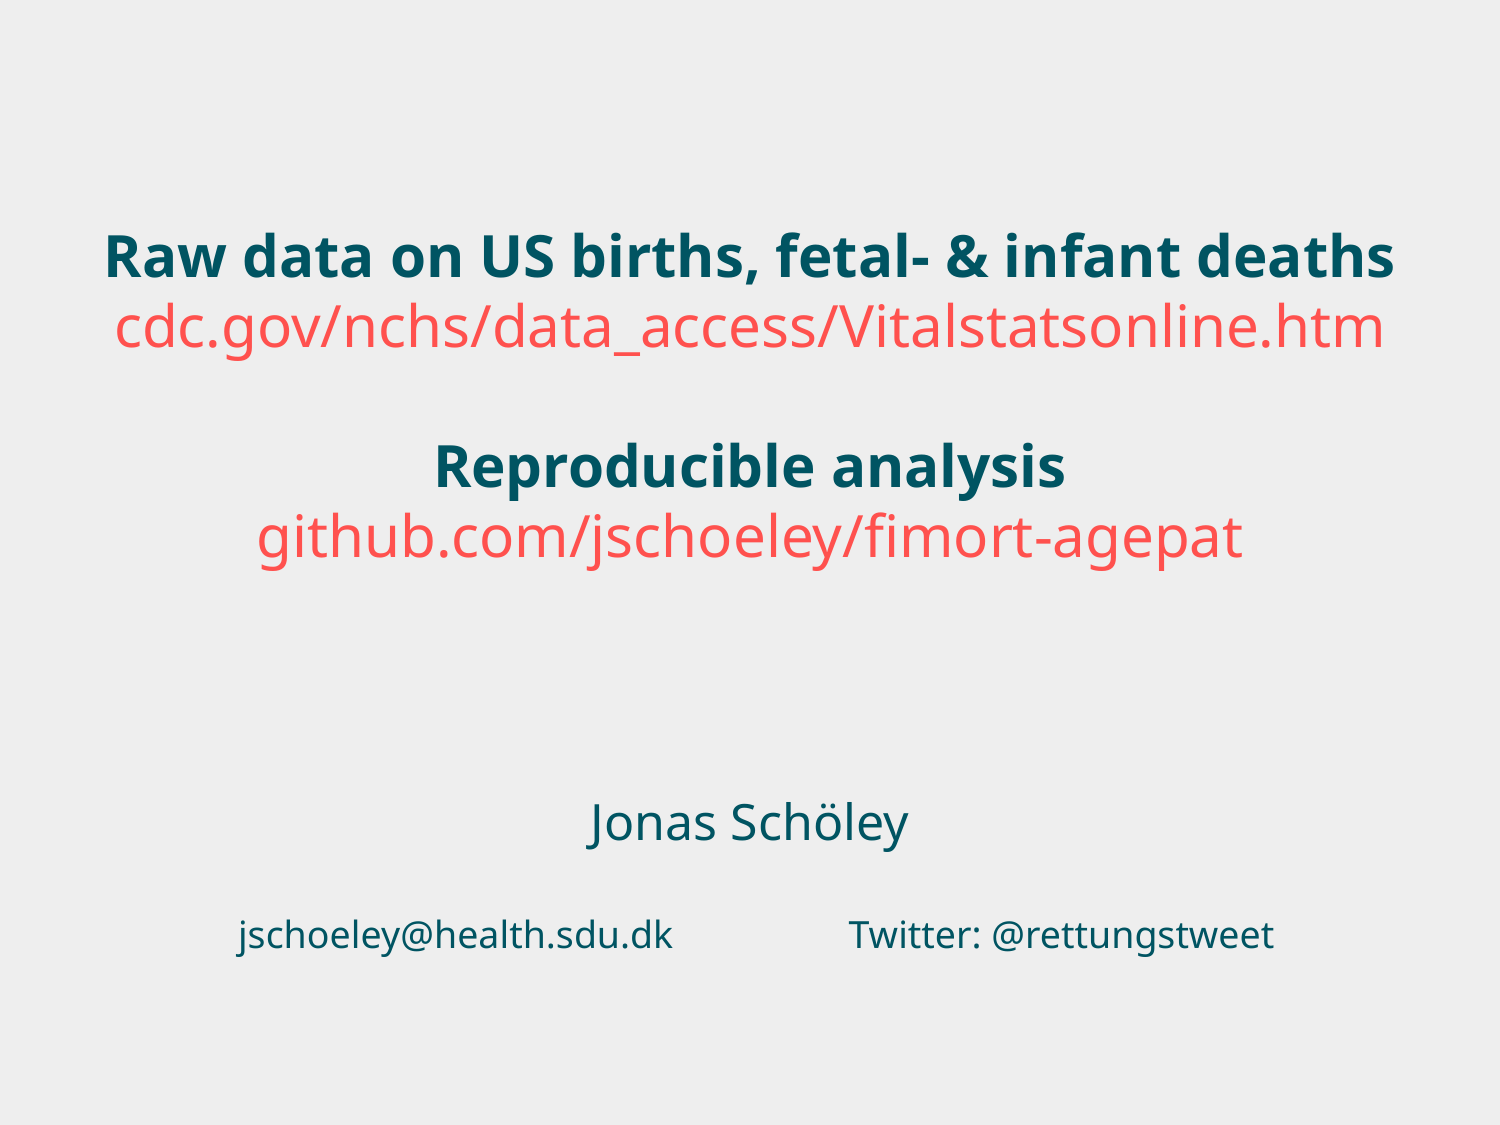

Raw data on US births, fetal- & infant deaths
cdc.gov/nchs/data_access/Vitalstatsonline.htm
Reproducible analysis
github.com/jschoeley/fimort-agepat
Jonas Schöley
jschoeley@health.sdu.dk
Twitter: @rettungstweet